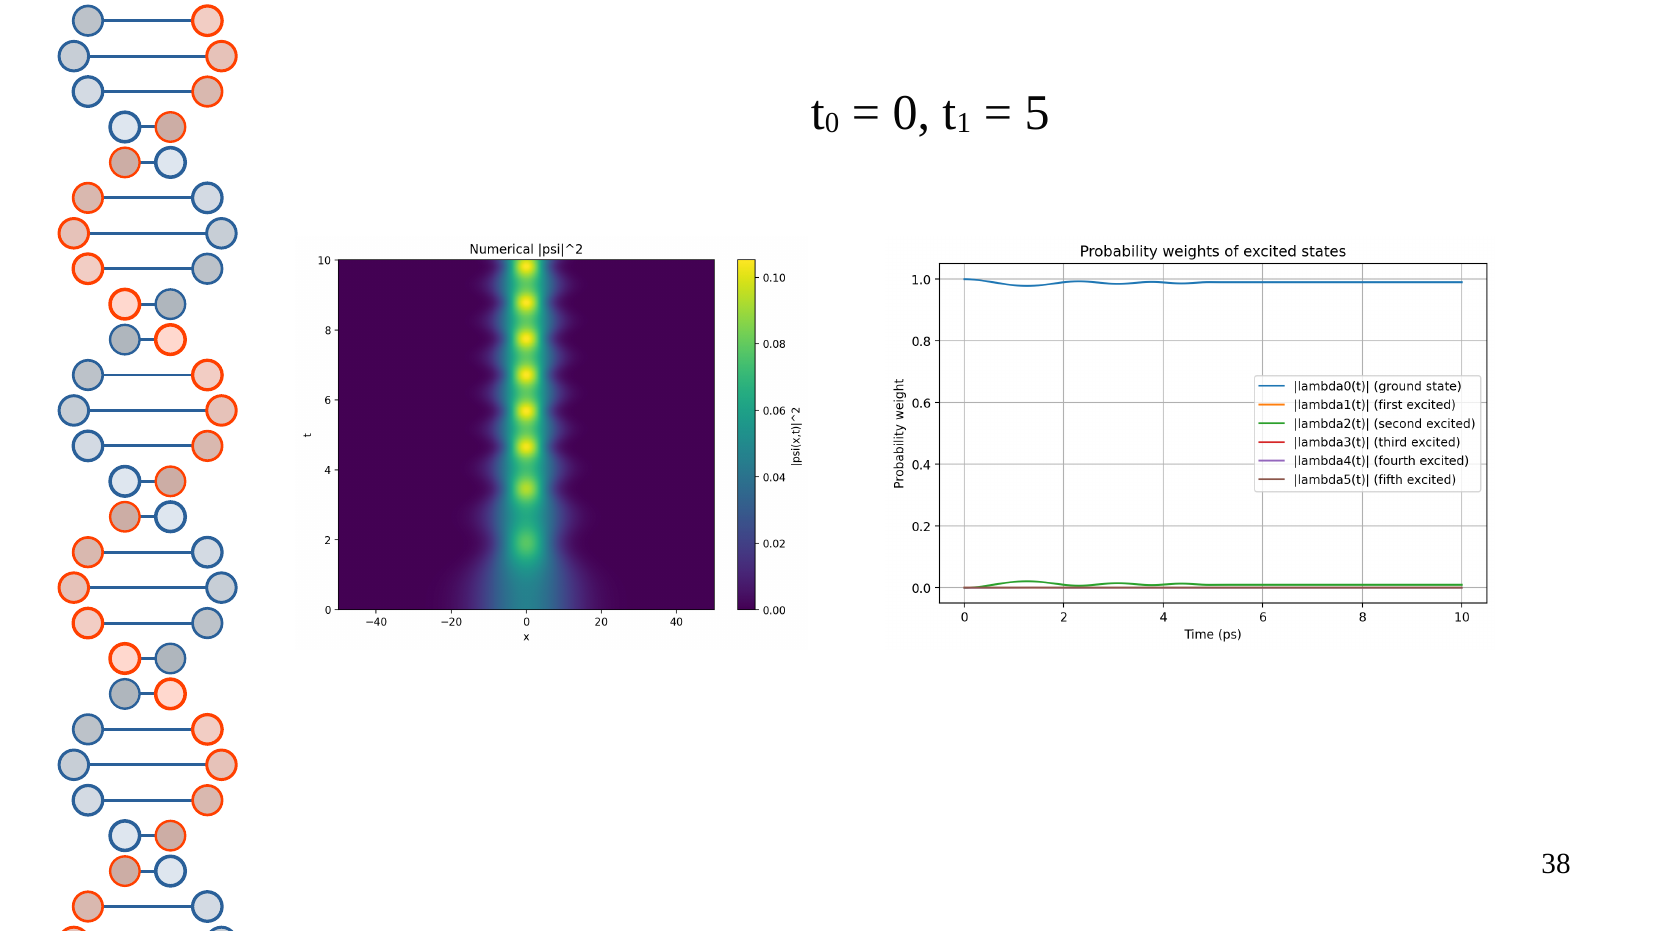

# t0 = 0, t1 = 5
38